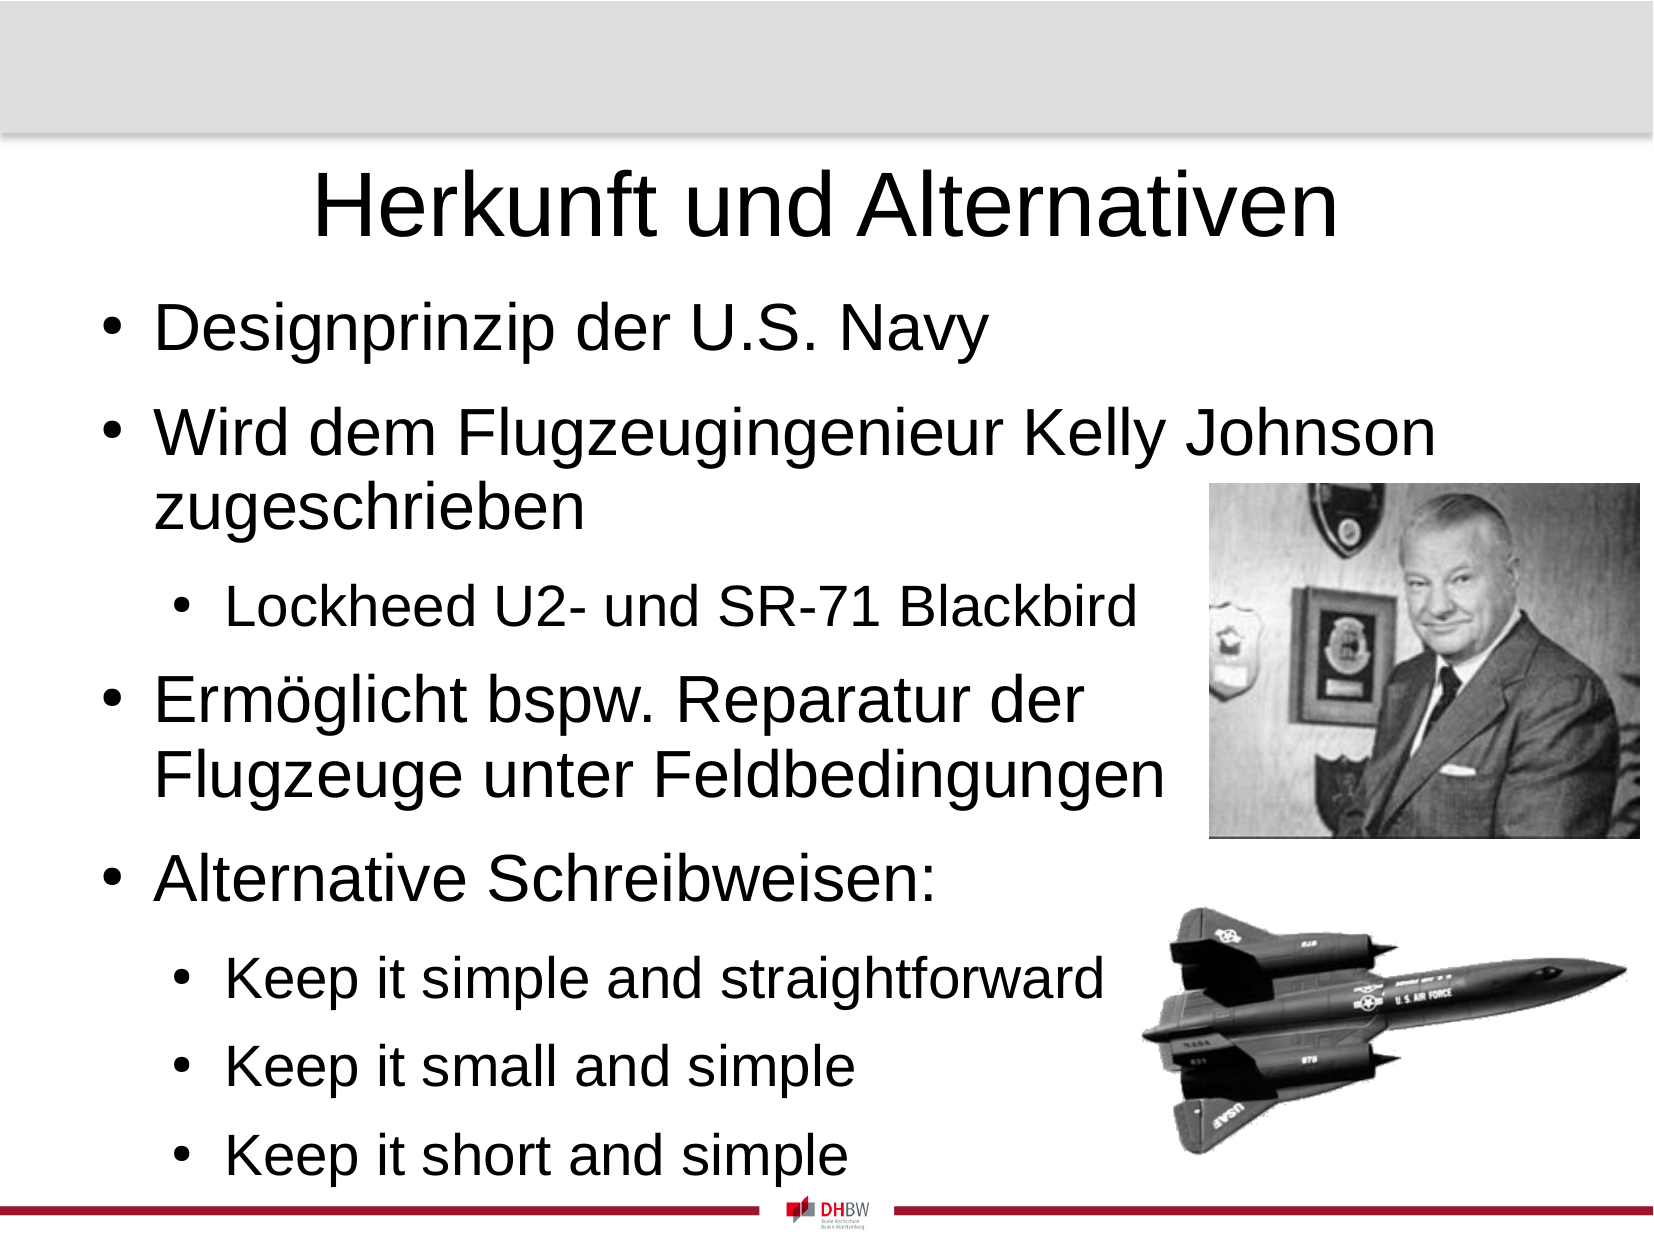

# Herkunft und Alternativen
Designprinzip der U.S. Navy
Wird dem Flugzeugingenieur Kelly Johnson zugeschrieben
Lockheed U2- und SR-71 Blackbird
Ermöglicht bspw. Reparatur der
Flugzeuge unter Feldbedingungen
Alternative Schreibweisen:
Keep it simple and straightforward
Keep it small and simple
Keep it short and simple